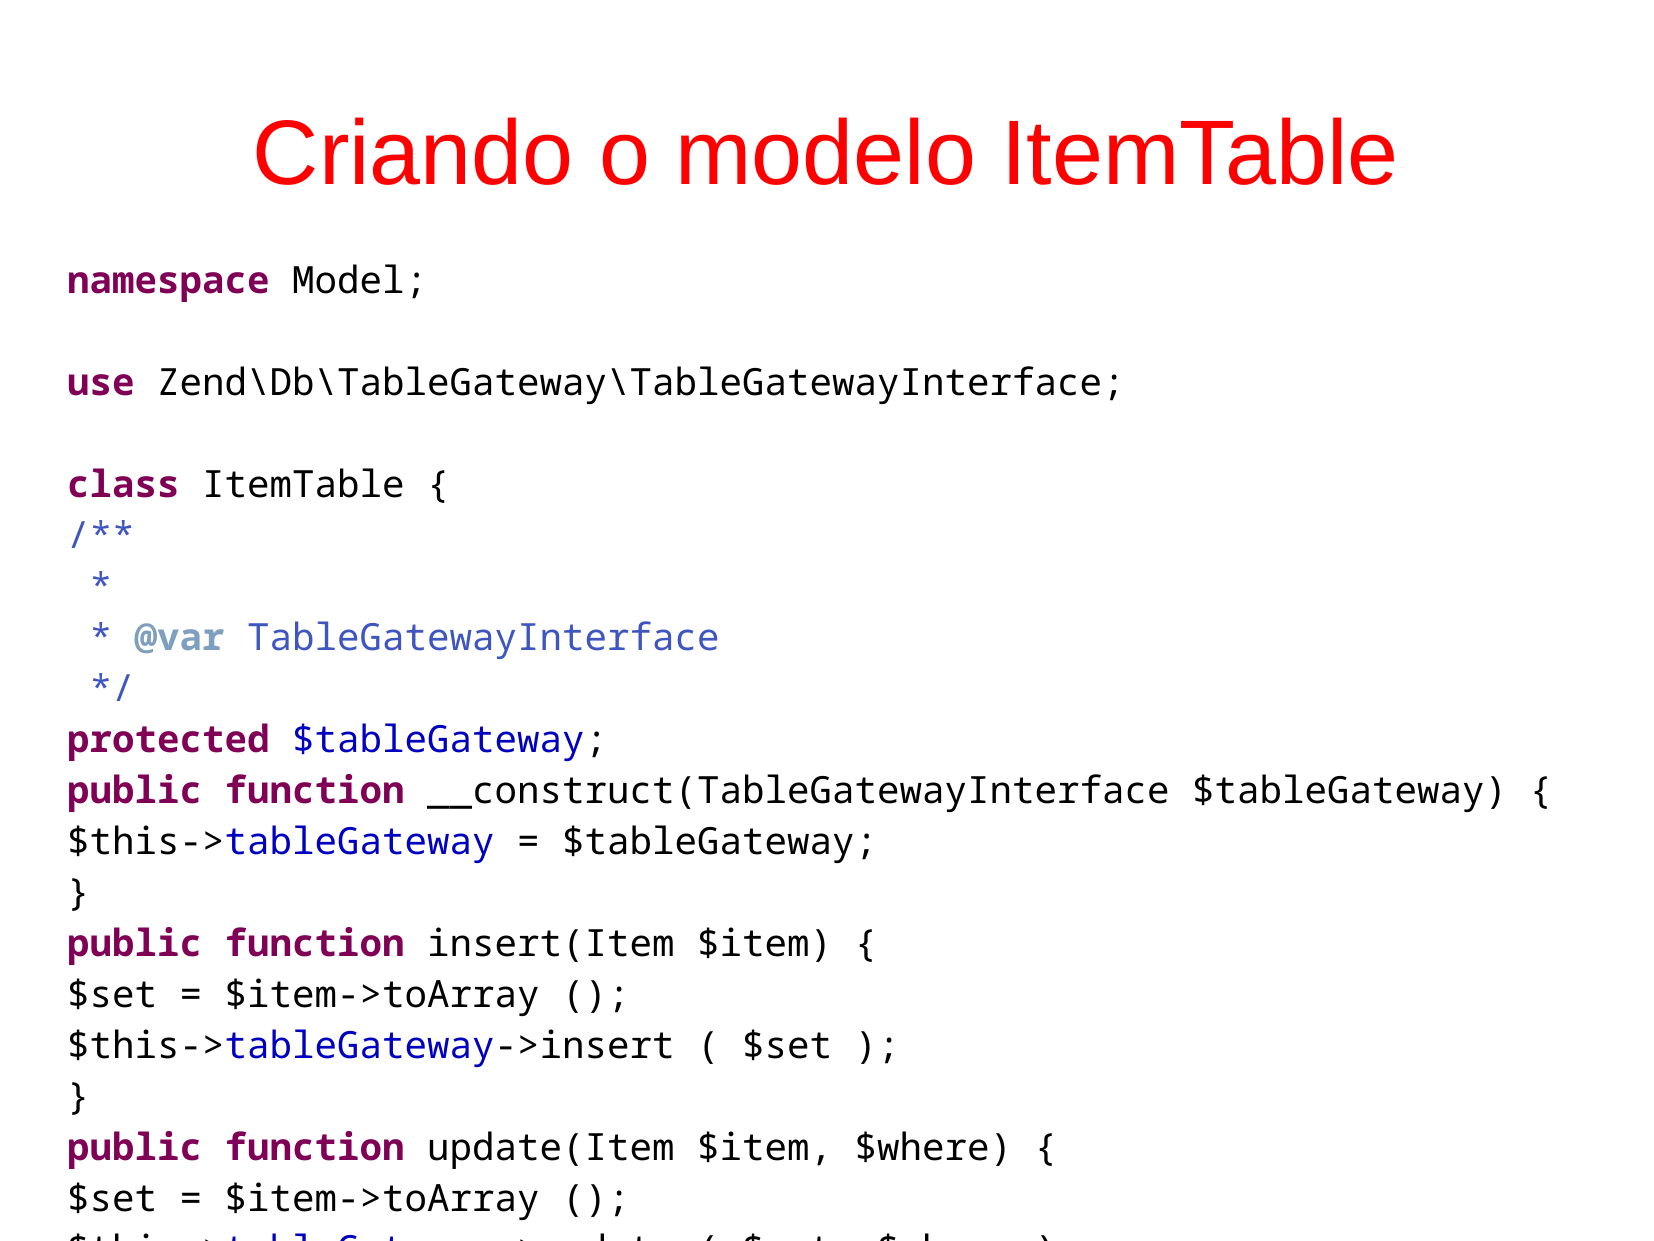

# Criando o modelo ItemTable
namespace Model;
use Zend\Db\TableGateway\TableGatewayInterface;
class ItemTable {
/**
 *
 * @var TableGatewayInterface
 */
protected $tableGateway;
public function __construct(TableGatewayInterface $tableGateway) {
$this->tableGateway = $tableGateway;
}
public function insert(Item $item) {
$set = $item->toArray ();
$this->tableGateway->insert ( $set );
}
public function update(Item $item, $where) {
$set = $item->toArray ();
$this->tableGateway->update ( $set, $where );
}